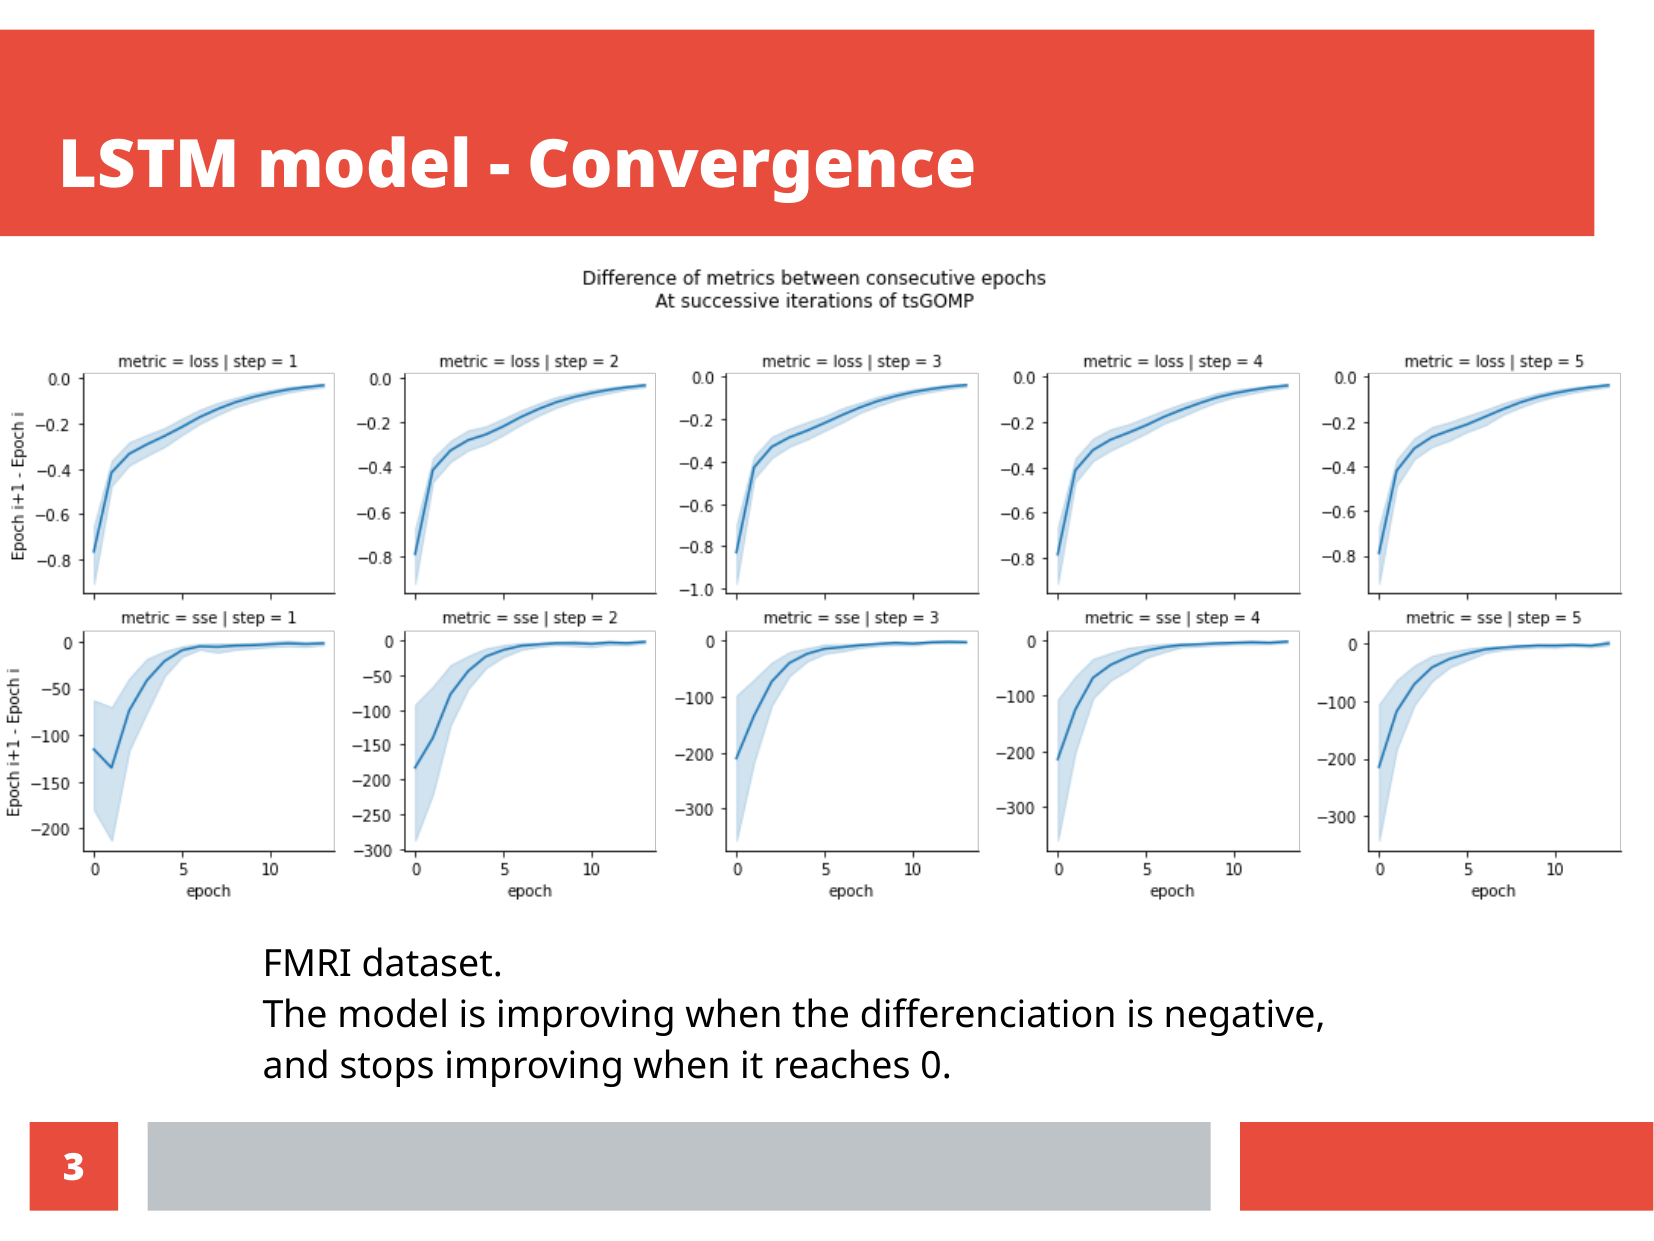

# LSTM model - Convergence
FMRI dataset.
The model is improving when the differenciation is negative,
and stops improving when it reaches 0.
3